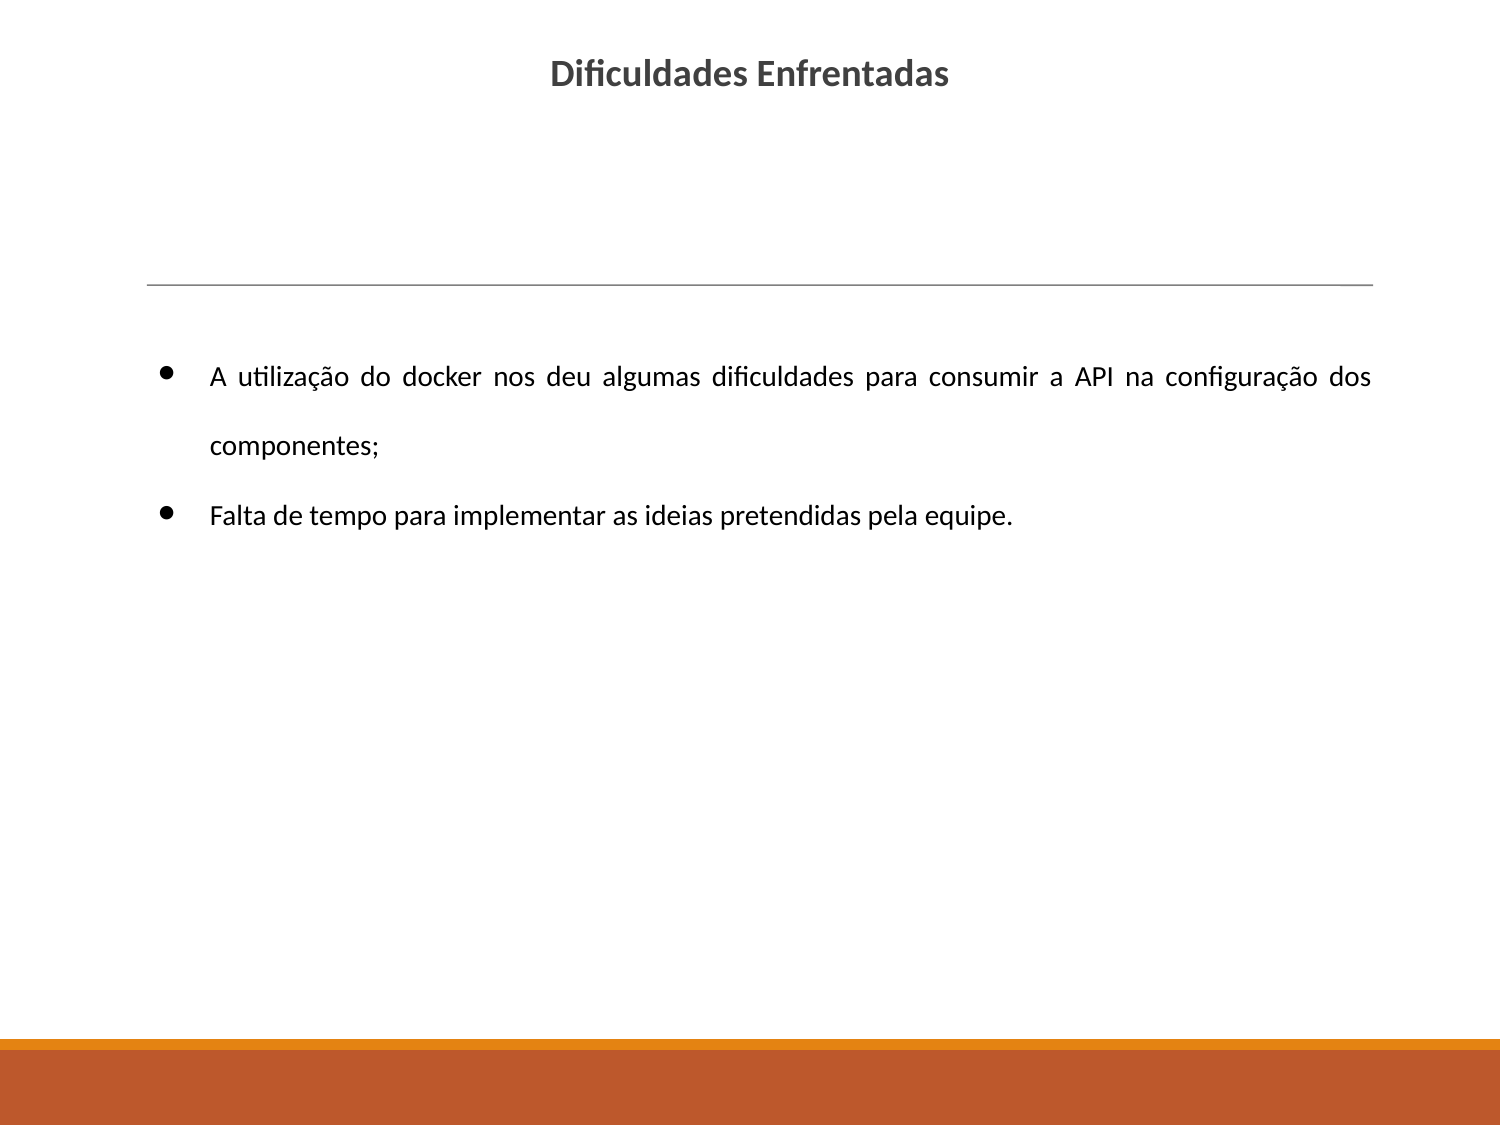

# Dificuldades Enfrentadas
A utilização do docker nos deu algumas dificuldades para consumir a API na configuração dos componentes;
Falta de tempo para implementar as ideias pretendidas pela equipe.